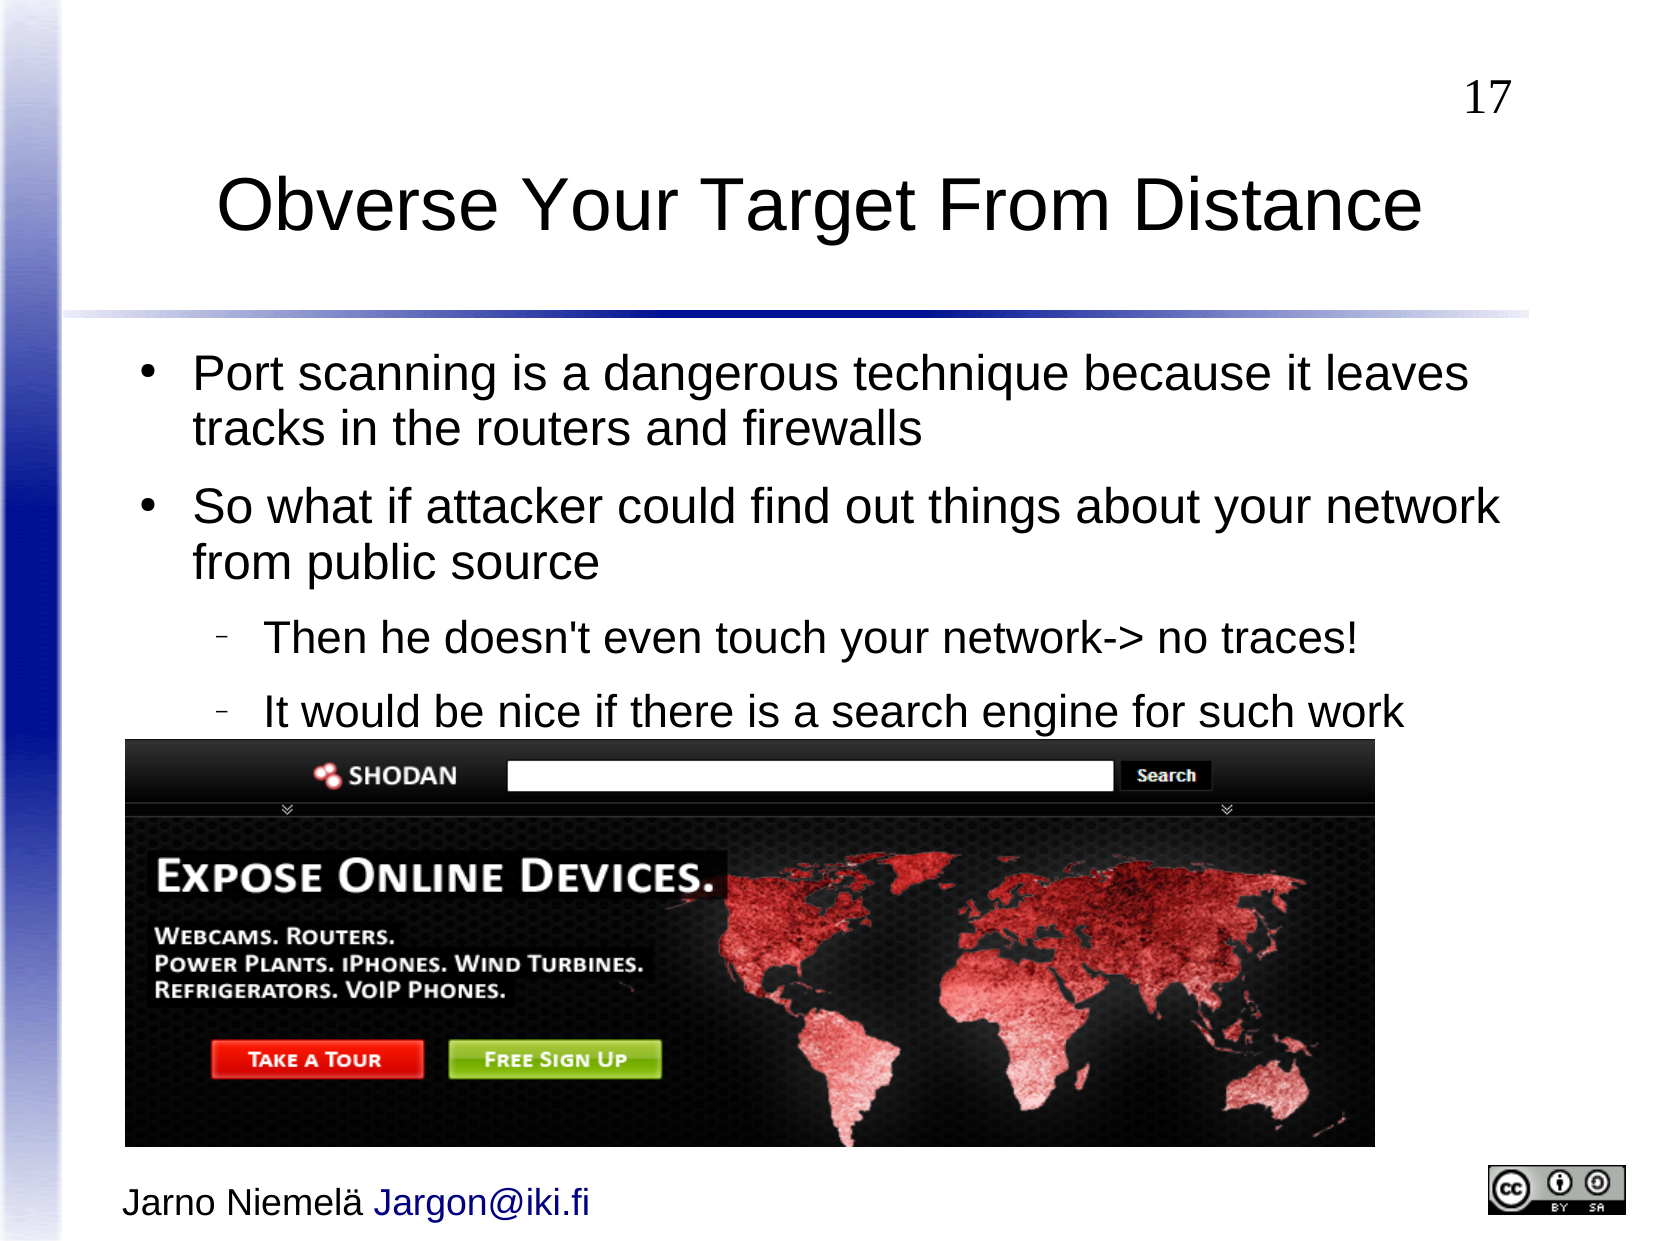

# Obverse Your Target From Distance
Port scanning is a dangerous technique because it leaves tracks in the routers and firewalls
So what if attacker could find out things about your network from public source
Then he doesn't even touch your network-> no traces!
It would be nice if there is a search engine for such work